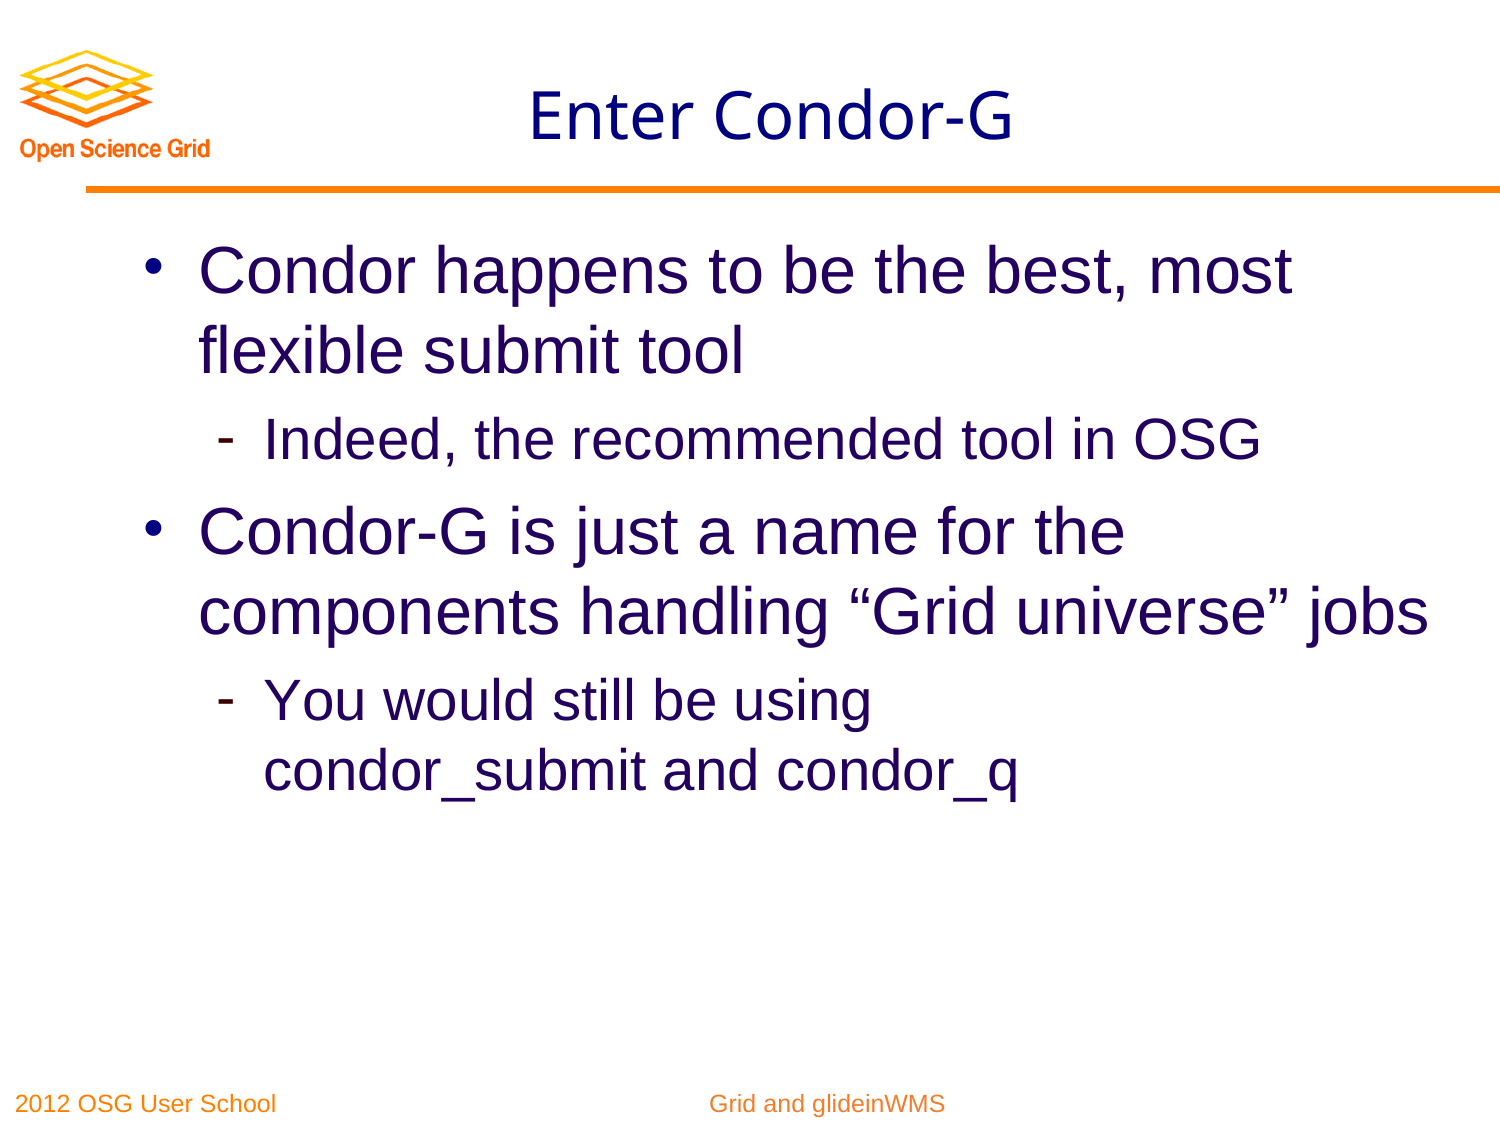

# Enter Condor-G
Condor happens to be the best, most flexible submit tool
Indeed, the recommended tool in OSG
Condor-G is just a name for the components handling “Grid universe” jobs
You would still be using
condor_submit and condor_q